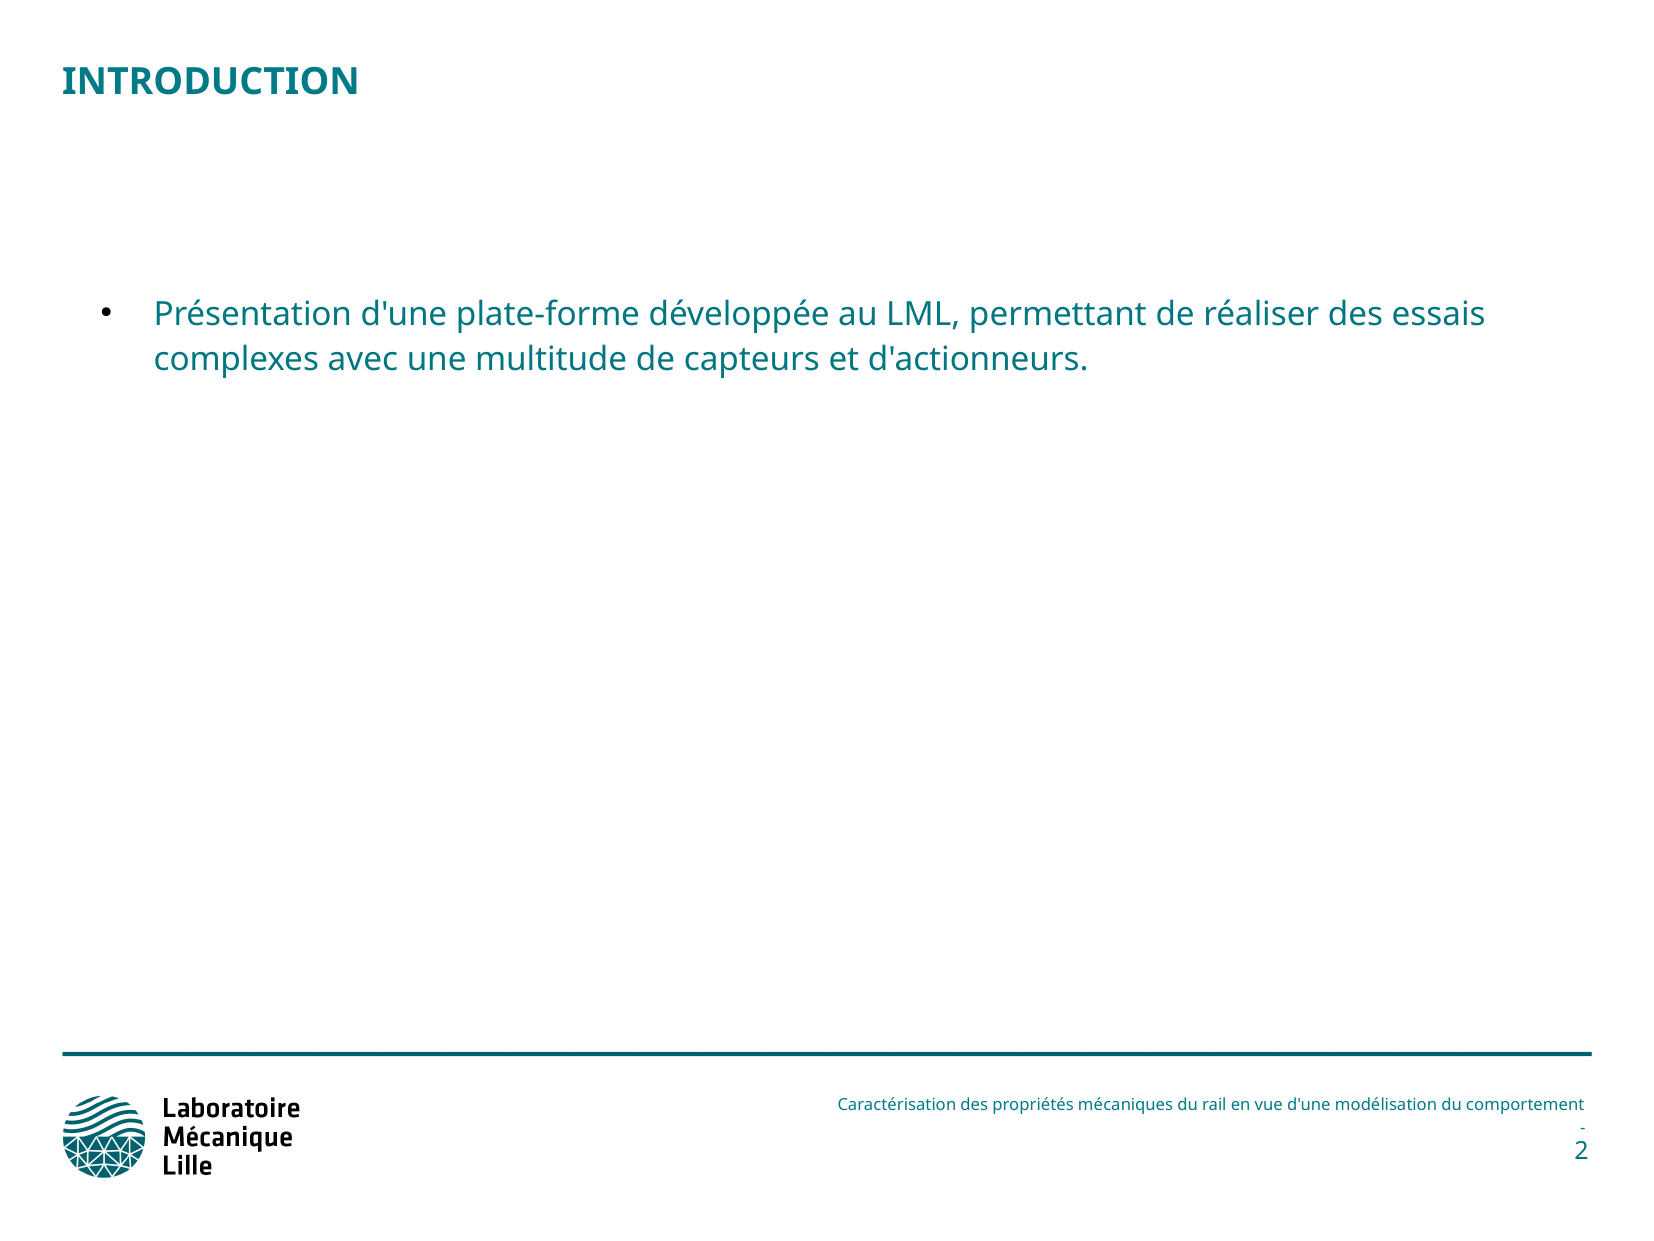

INTRODUCTION
# Présentation d'une plate-forme développée au LML, permettant de réaliser des essais complexes avec une multitude de capteurs et d'actionneurs.
2